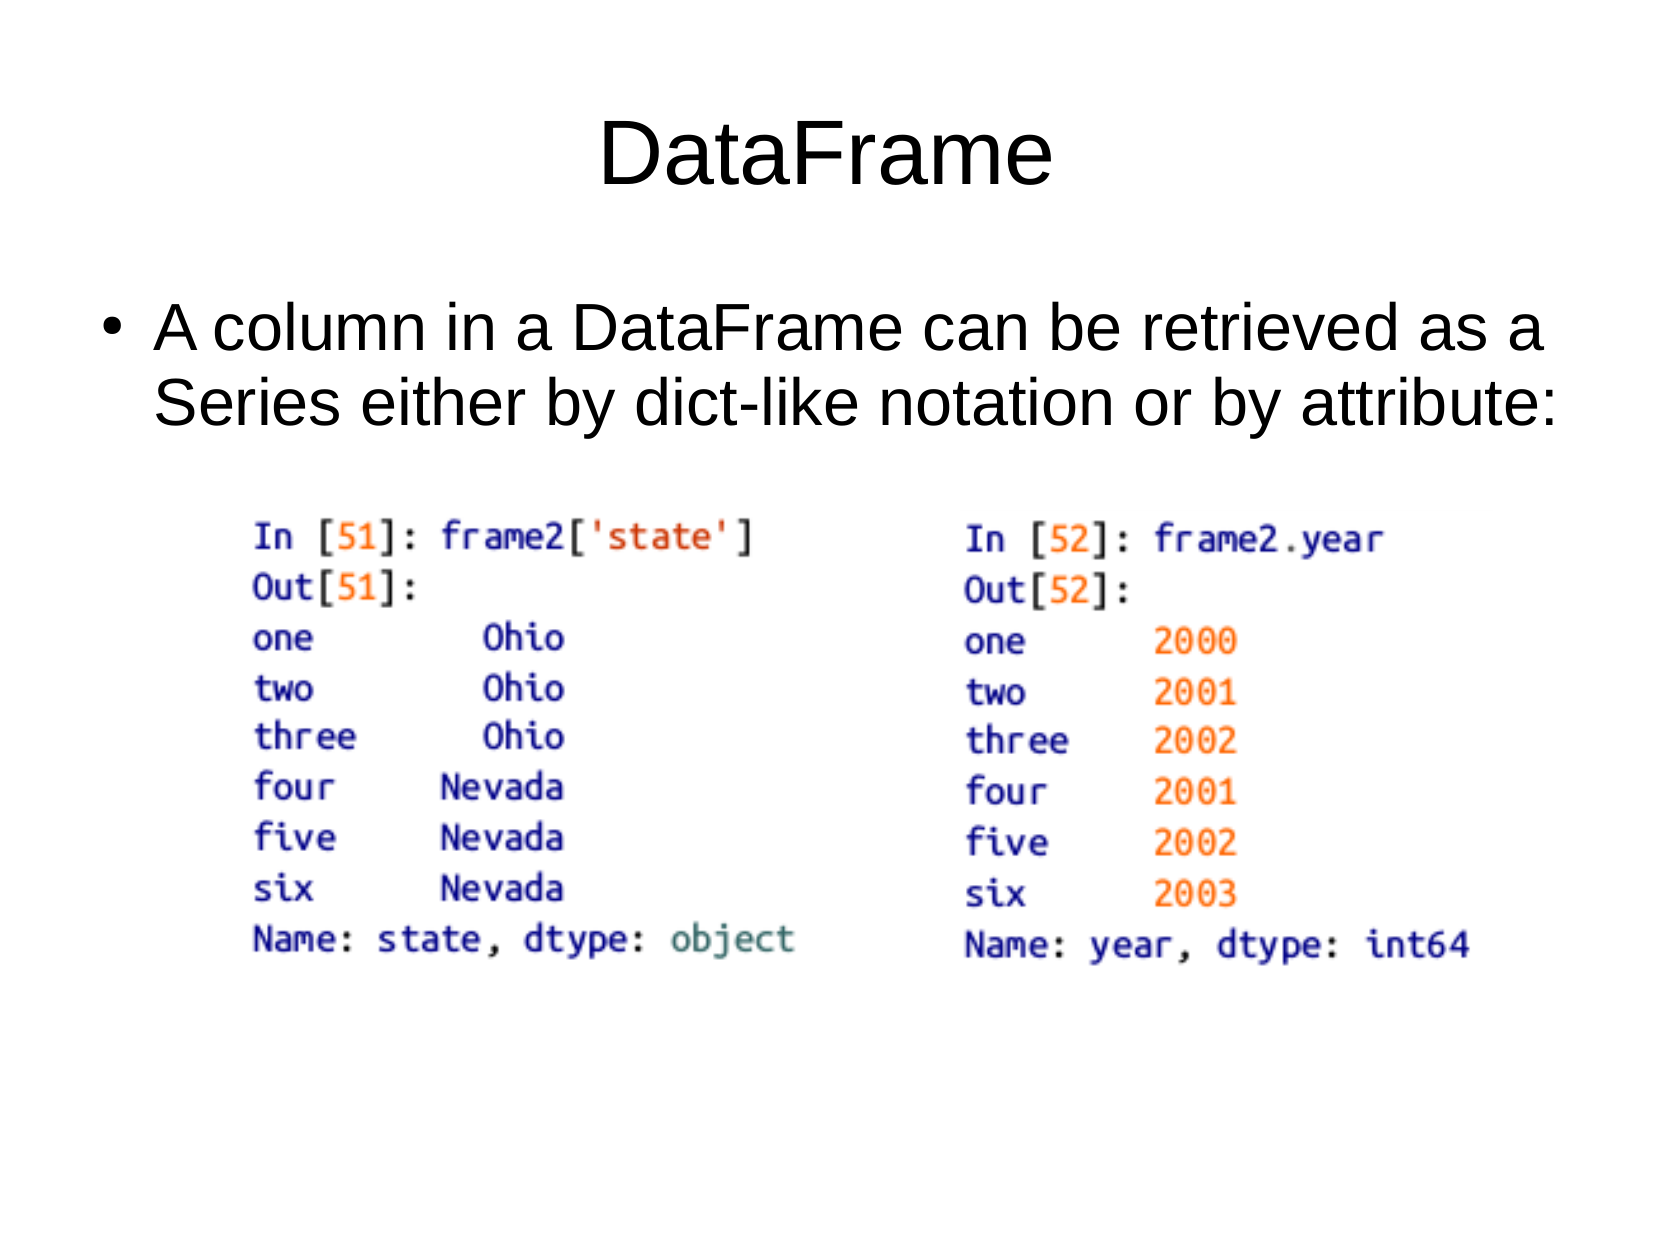

# DataFrame
A column in a DataFrame can be retrieved as a Series either by dict-like notation or by attribute: